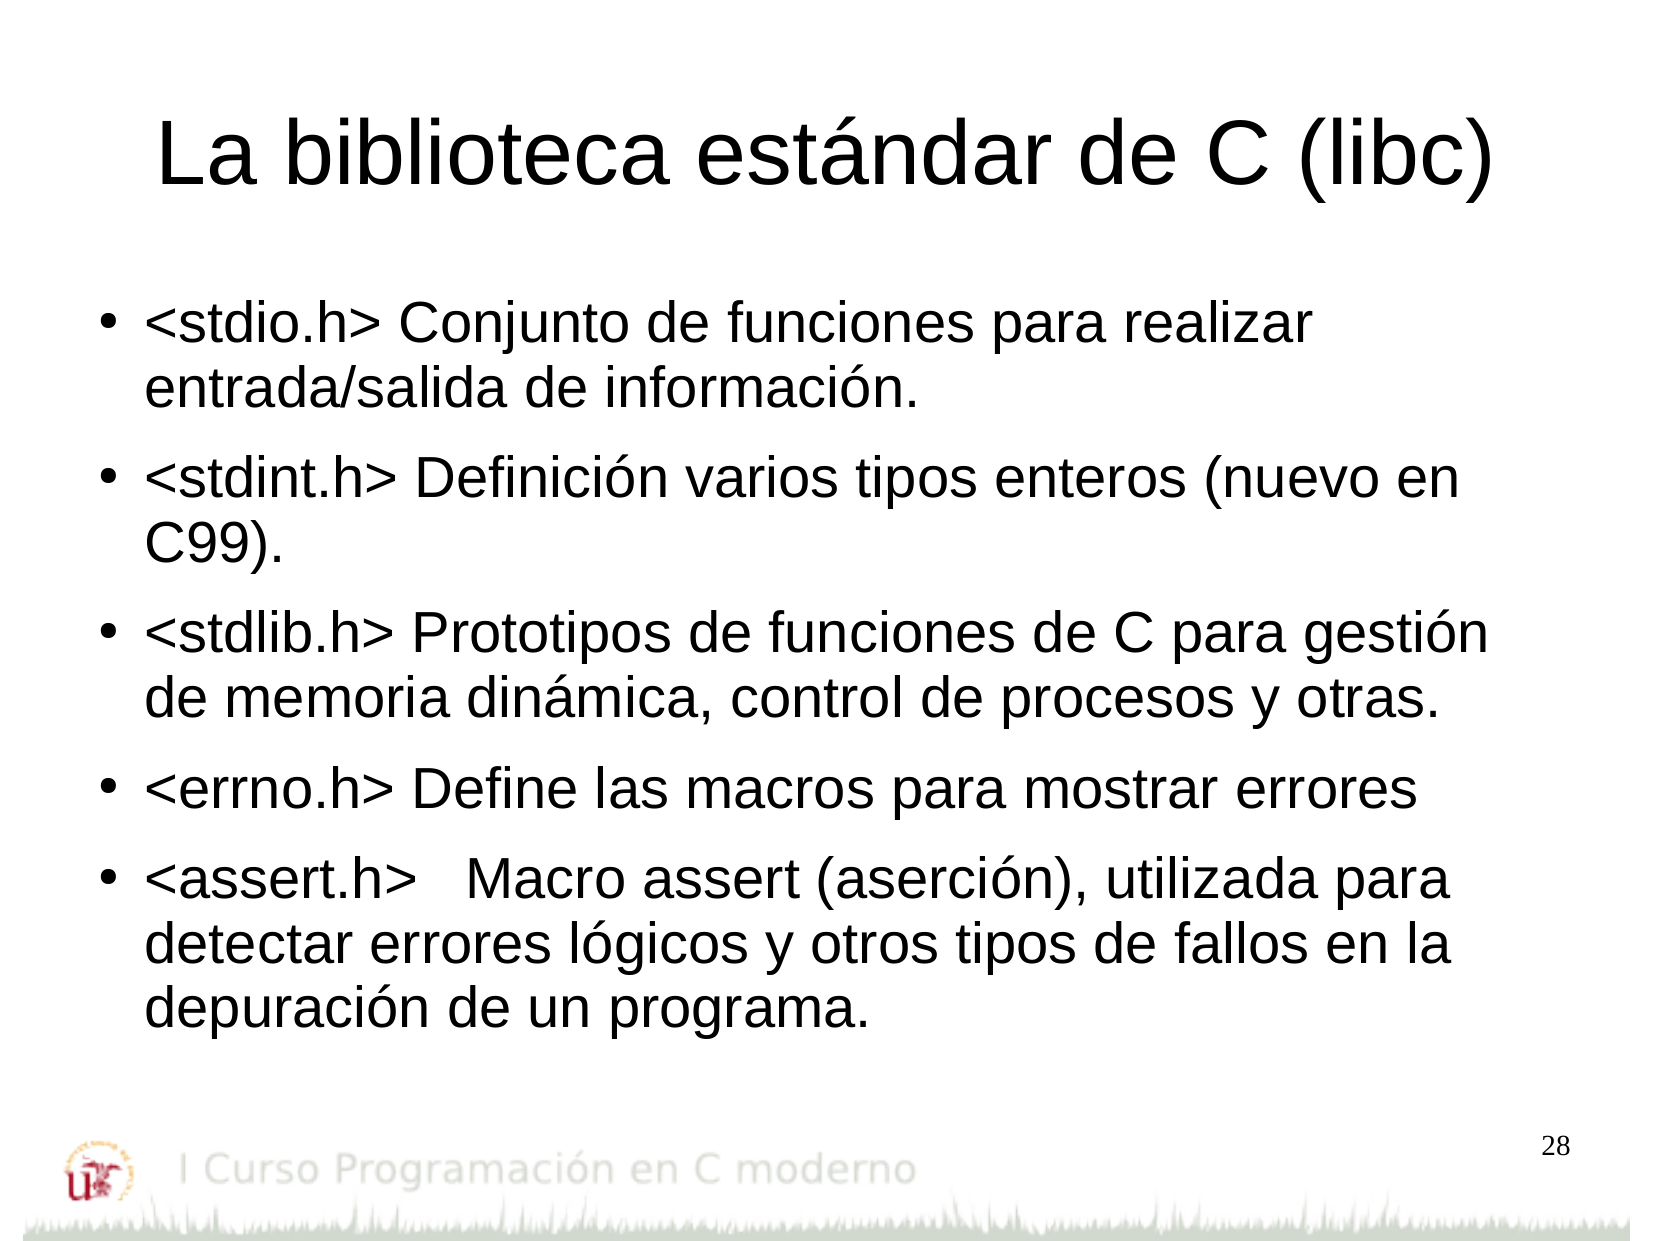

# La biblioteca estándar de C (libc)
<stdio.h> Conjunto de funciones para realizar entrada/salida de información.
<stdint.h> Definición varios tipos enteros (nuevo en C99).
<stdlib.h> Prototipos de funciones de C para gestión de memoria dinámica, control de procesos y otras.
<errno.h> Define las macros para mostrar errores
<assert.h> 	Macro assert (aserción), utilizada para detectar errores lógicos y otros tipos de fallos en la depuración de un programa.
28